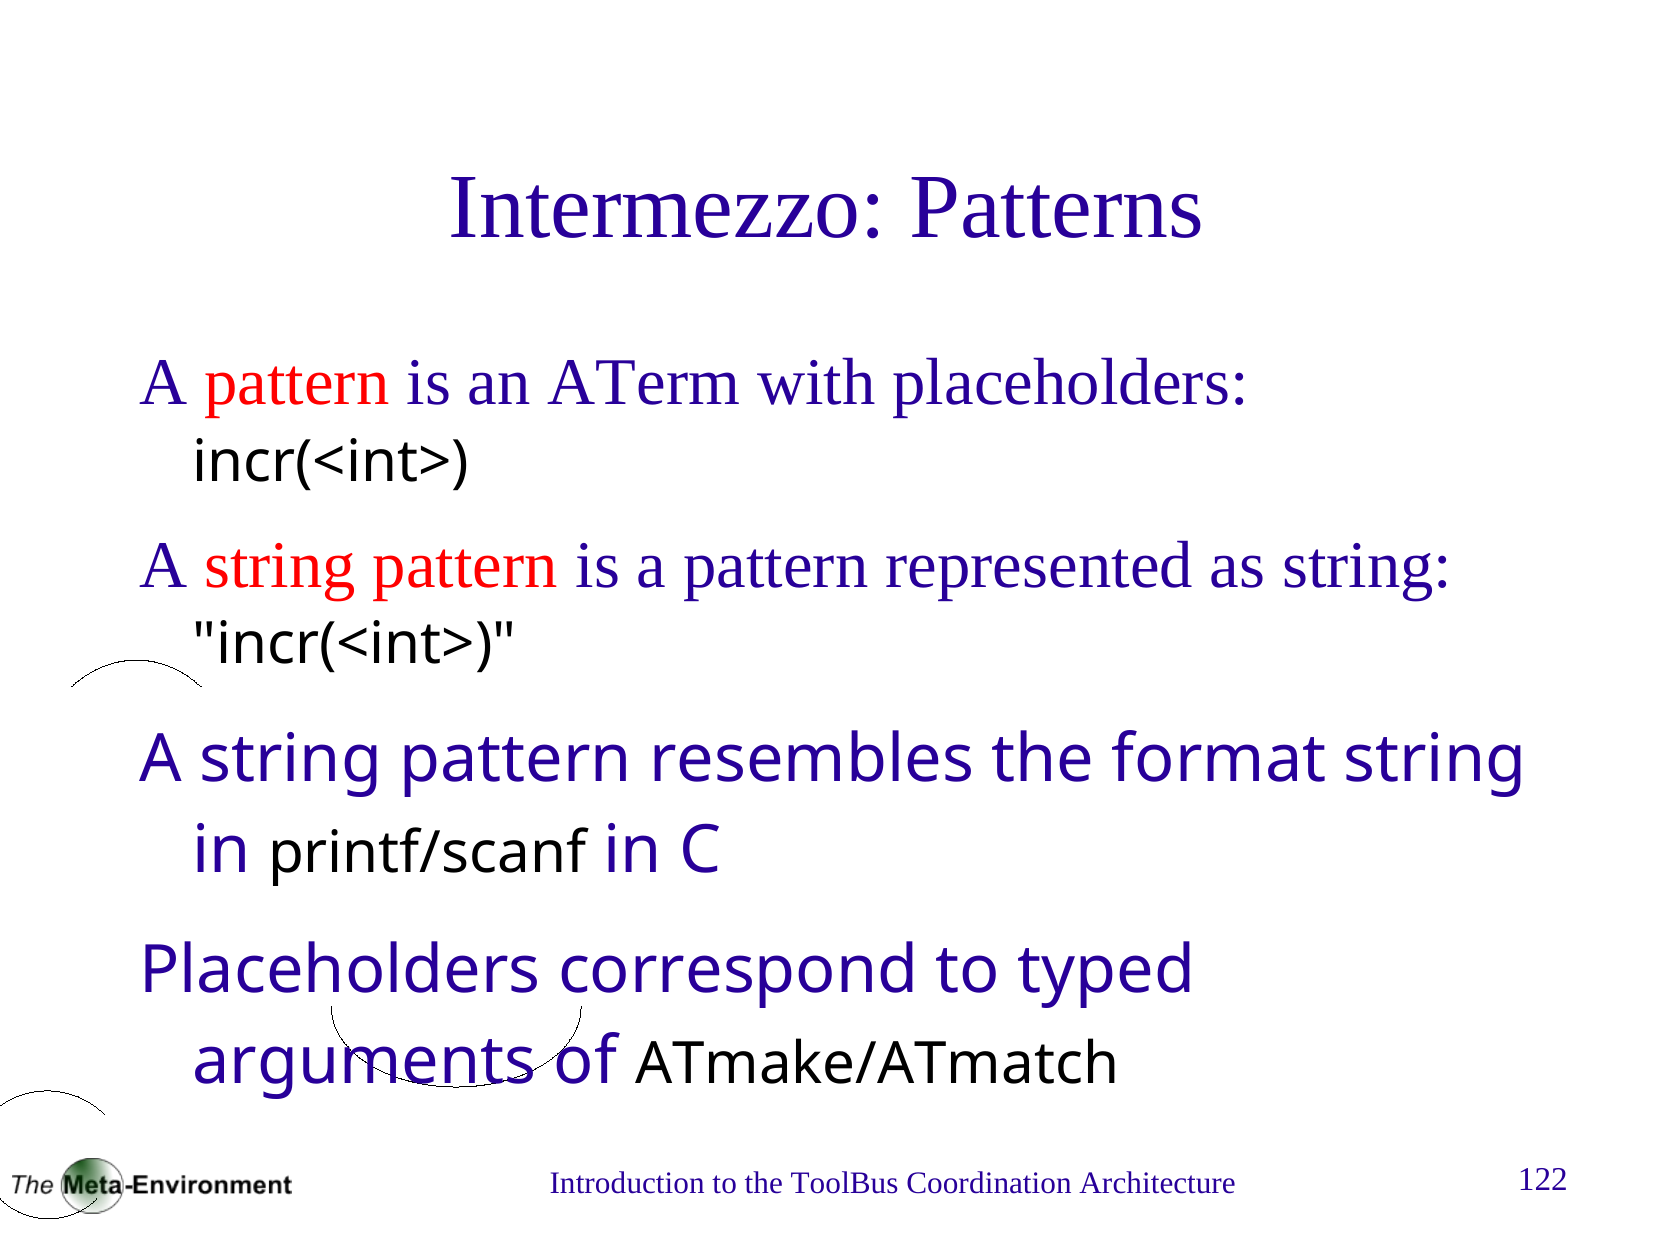

# Intermezzo: Patterns
A pattern is an ATerm with placeholders: incr(<int>)
A string pattern is a pattern represented as string: "incr(<int>)"
A string pattern resembles the format string in printf/scanf in C
Placeholders correspond to typed arguments of ATmake/ATmatch